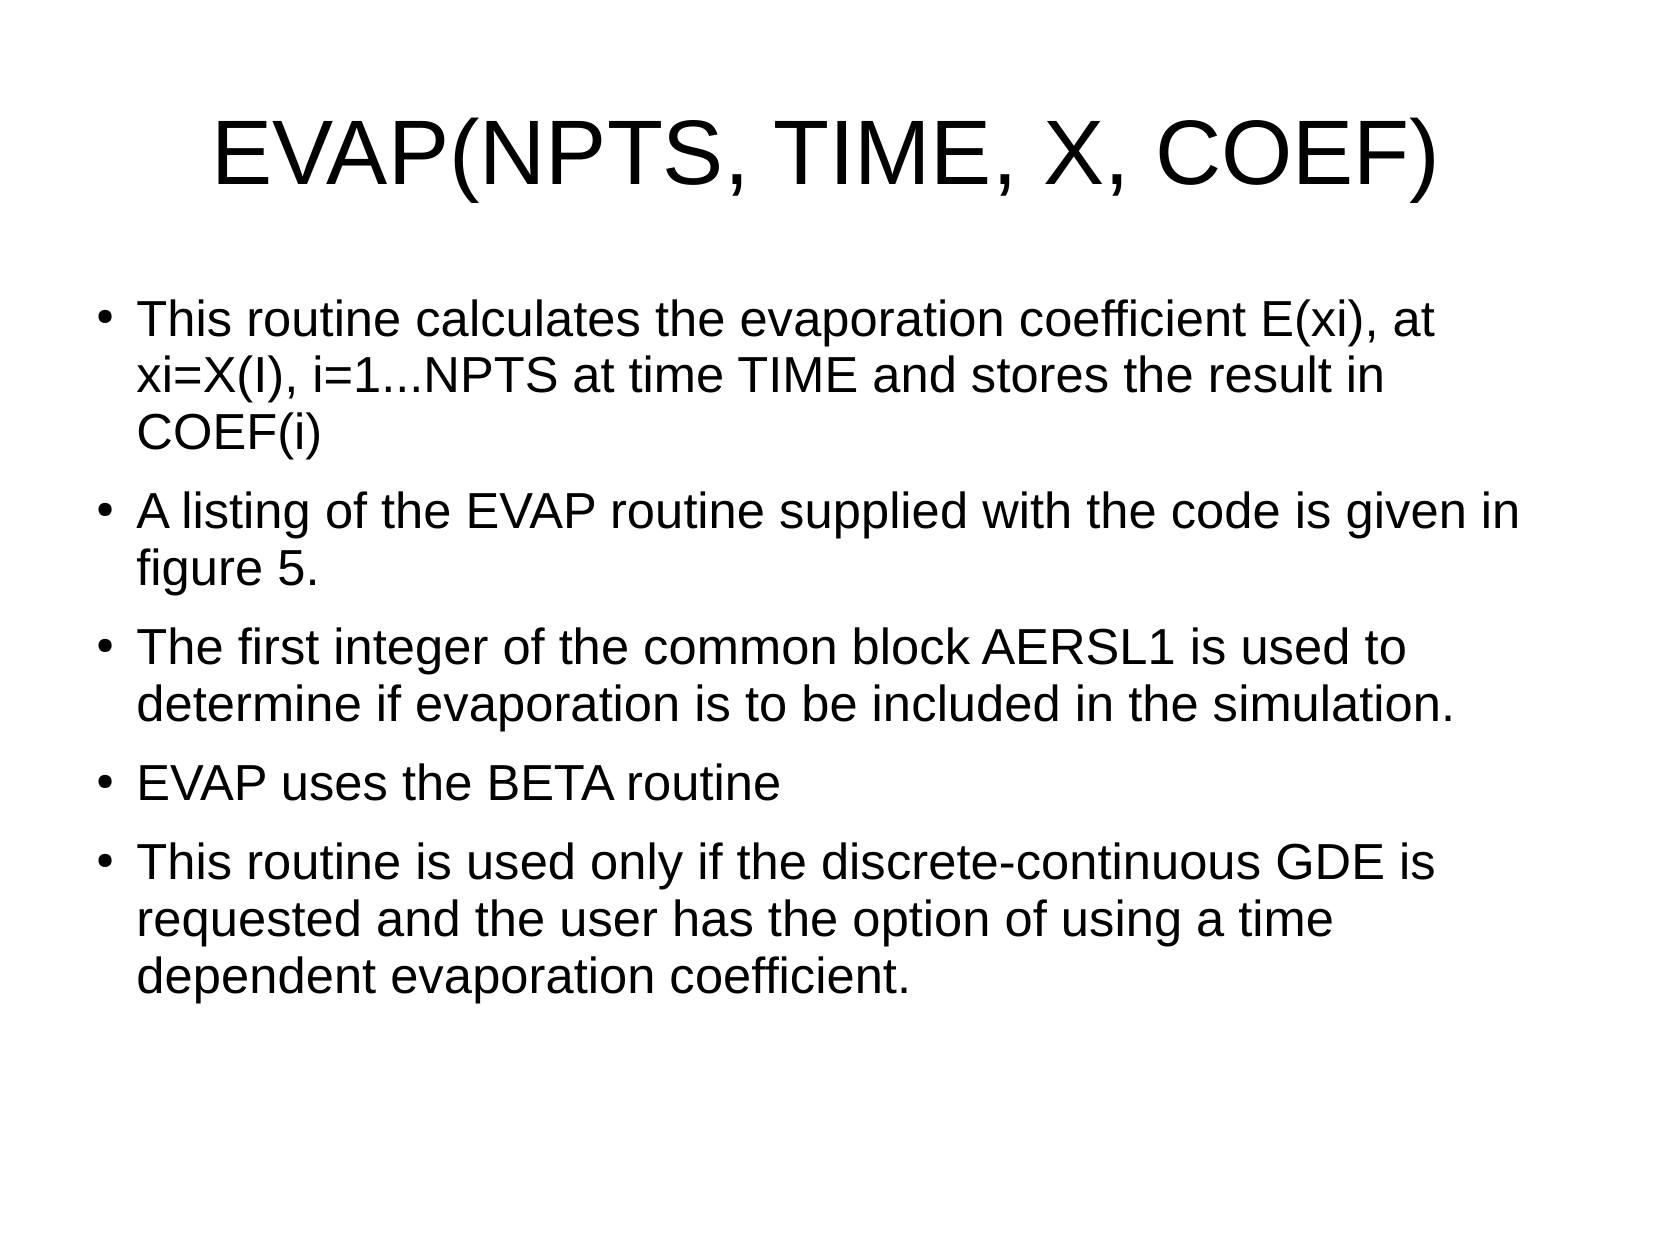

# EVAP(NPTS, TIME, X, COEF)
This routine calculates the evaporation coefficient E(xi), at xi=X(I), i=1...NPTS at time TIME and stores the result in COEF(i)
A listing of the EVAP routine supplied with the code is given in figure 5.
The first integer of the common block AERSL1 is used to determine if evaporation is to be included in the simulation.
EVAP uses the BETA routine
This routine is used only if the discrete-continuous GDE is requested and the user has the option of using a time dependent evaporation coefficient.